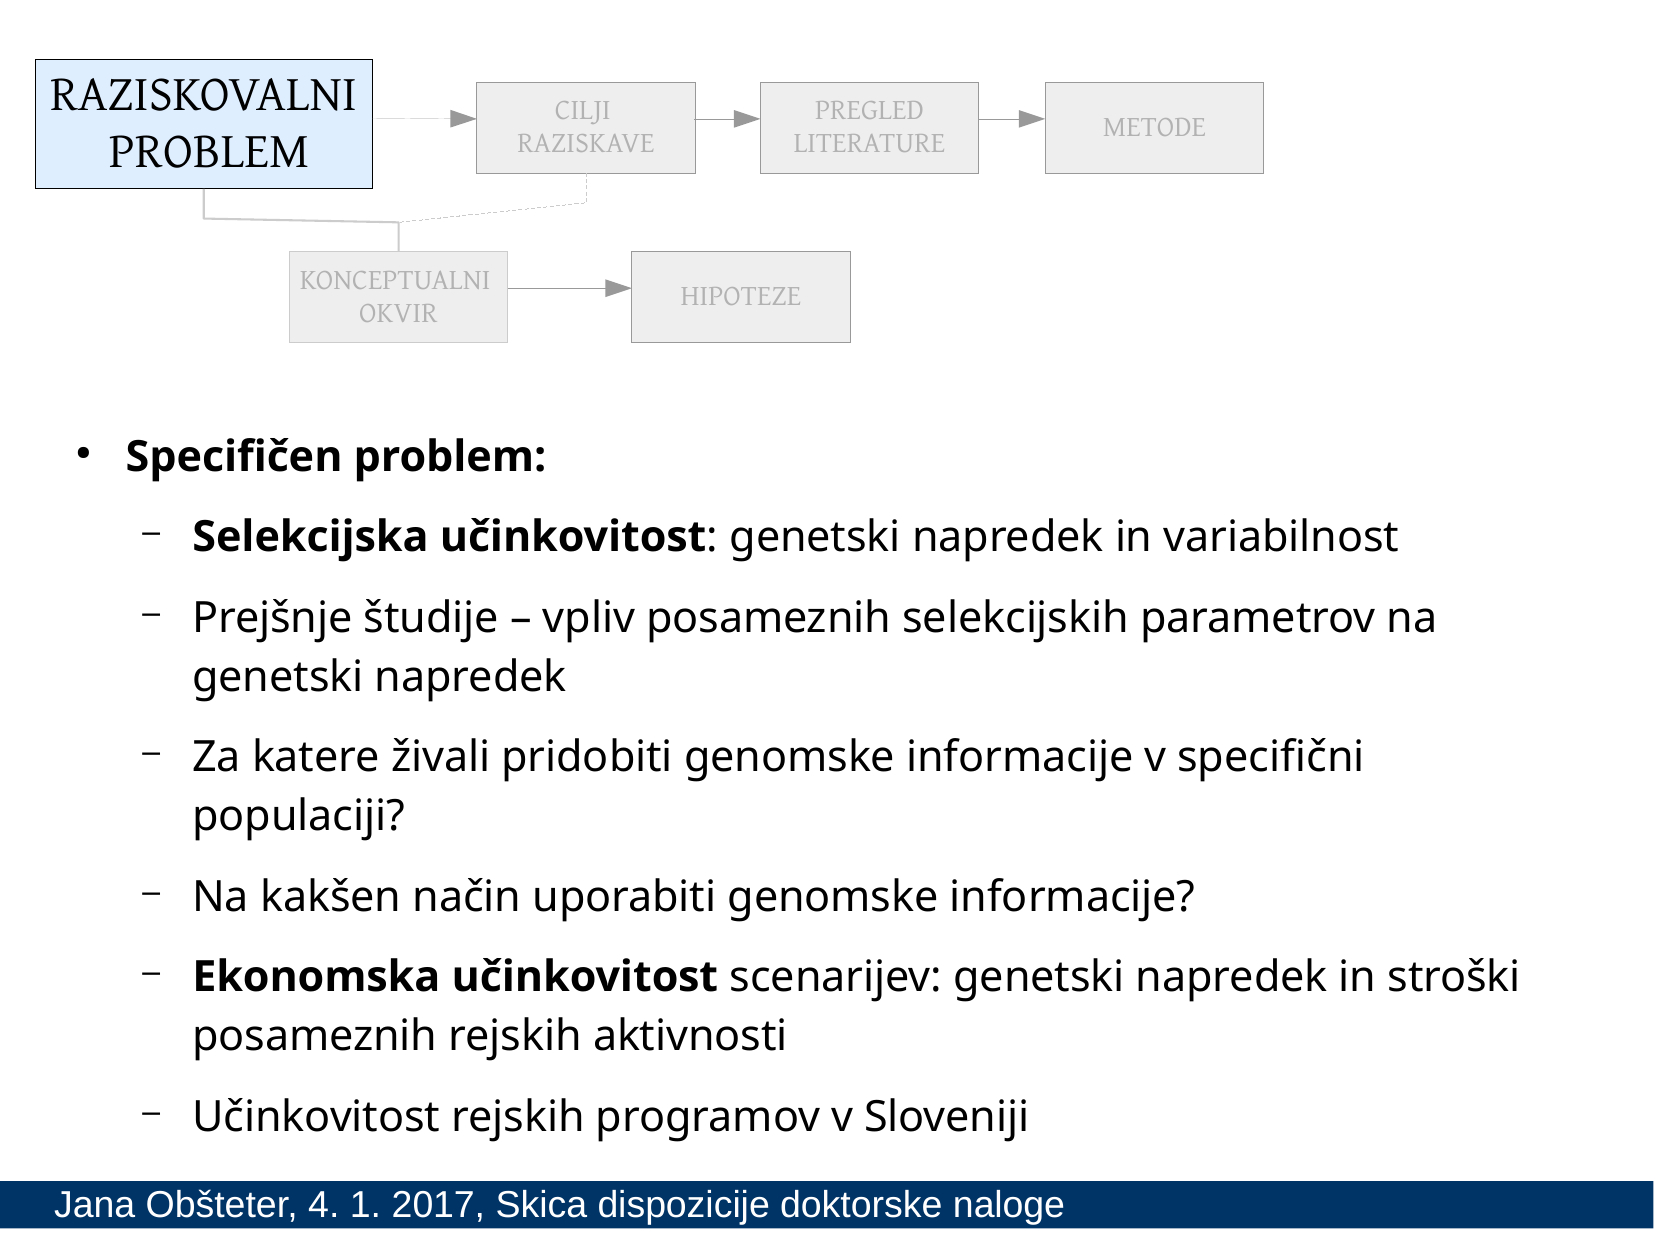

RAZISKOVALNI
 PROBLEM
CILJI
RAZISKAVE
PREGLED
LITERATURE
METODE
KONCEPTUALNI
OKVIR
HIPOTEZE
# Specifičen problem:
Selekcijska učinkovitost: genetski napredek in variabilnost
Prejšnje študije – vpliv posameznih selekcijskih parametrov na genetski napredek
Za katere živali pridobiti genomske informacije v specifični populaciji?
Na kakšen način uporabiti genomske informacije?
Ekonomska učinkovitost scenarijev: genetski napredek in stroški posameznih rejskih aktivnosti
Učinkovitost rejskih programov v Sloveniji
 Jana Obšteter, 4. 1. 2017, Skica dispozicije doktorske naloge